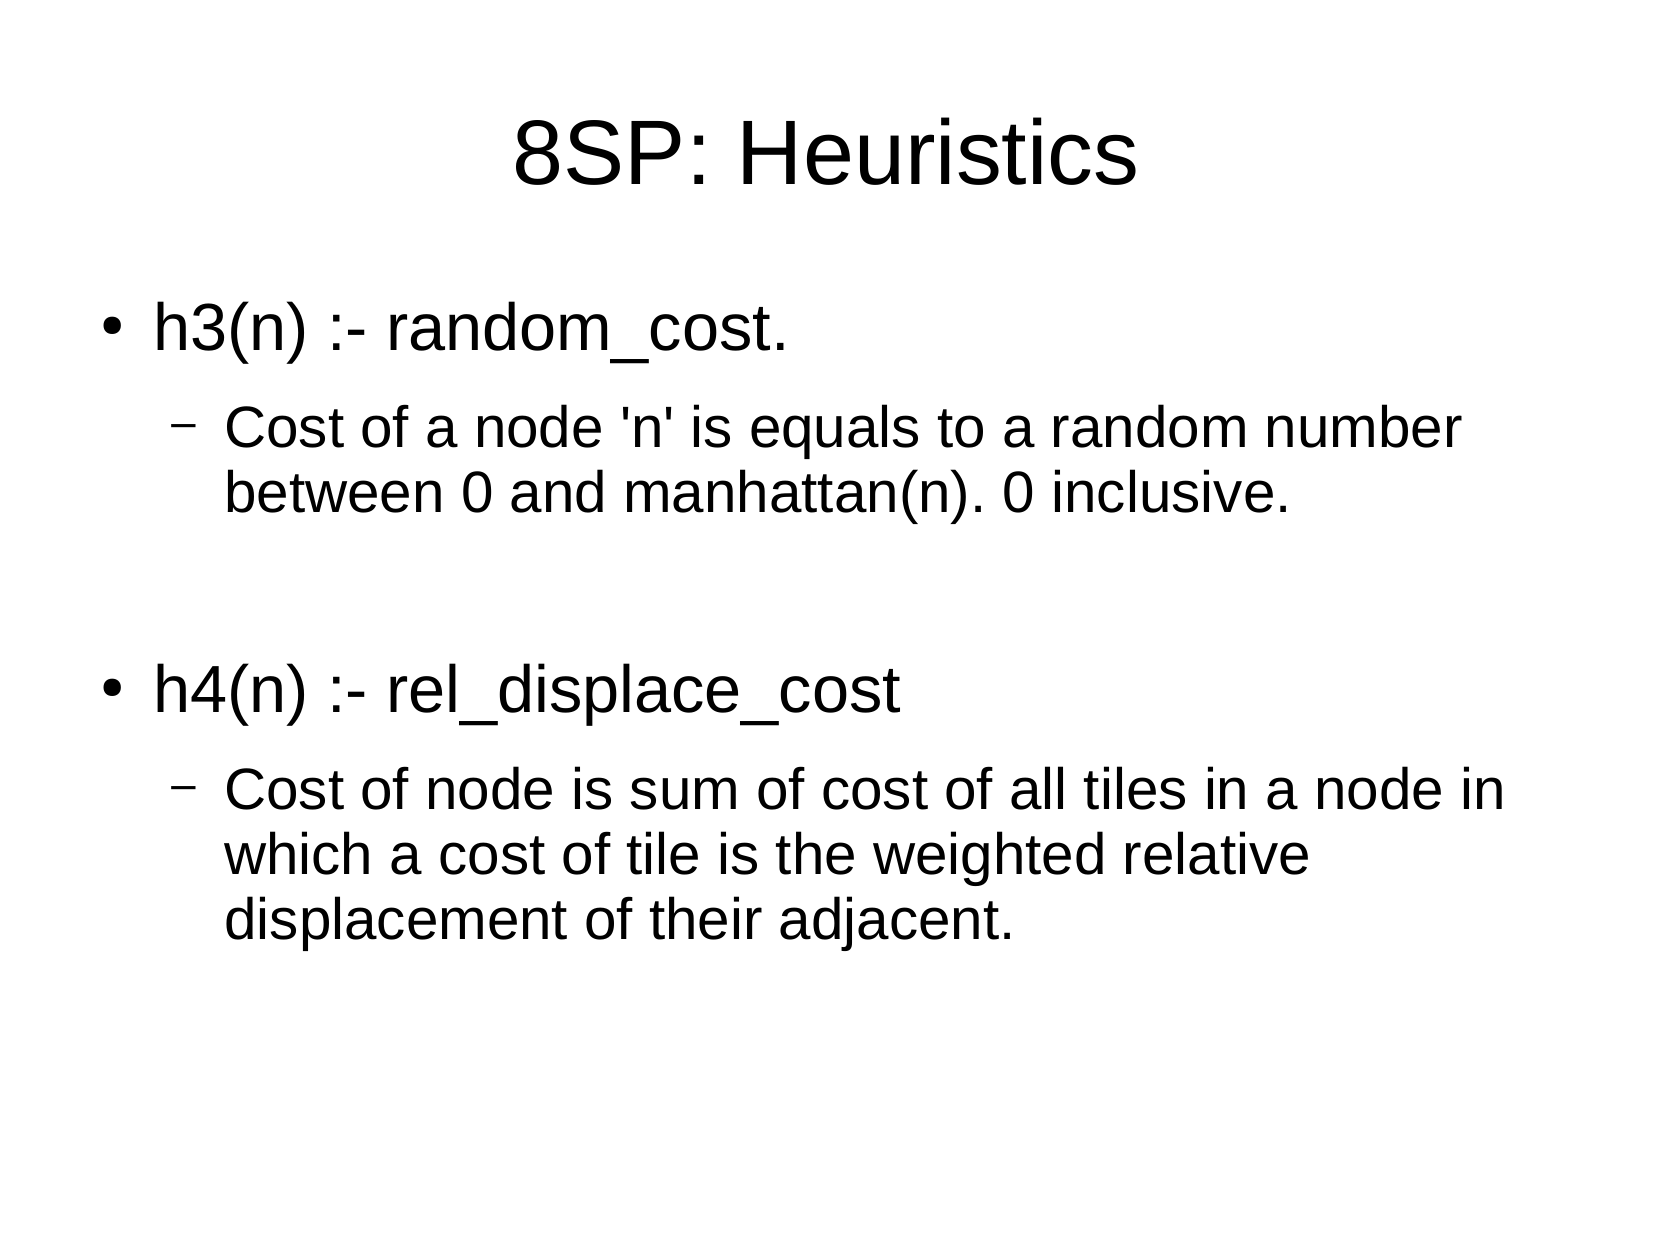

# 8SP: Heuristics
h3(n) :- random_cost.
Cost of a node 'n' is equals to a random number between 0 and manhattan(n). 0 inclusive.
h4(n) :- rel_displace_cost
Cost of node is sum of cost of all tiles in a node in which a cost of tile is the weighted relative displacement of their adjacent.